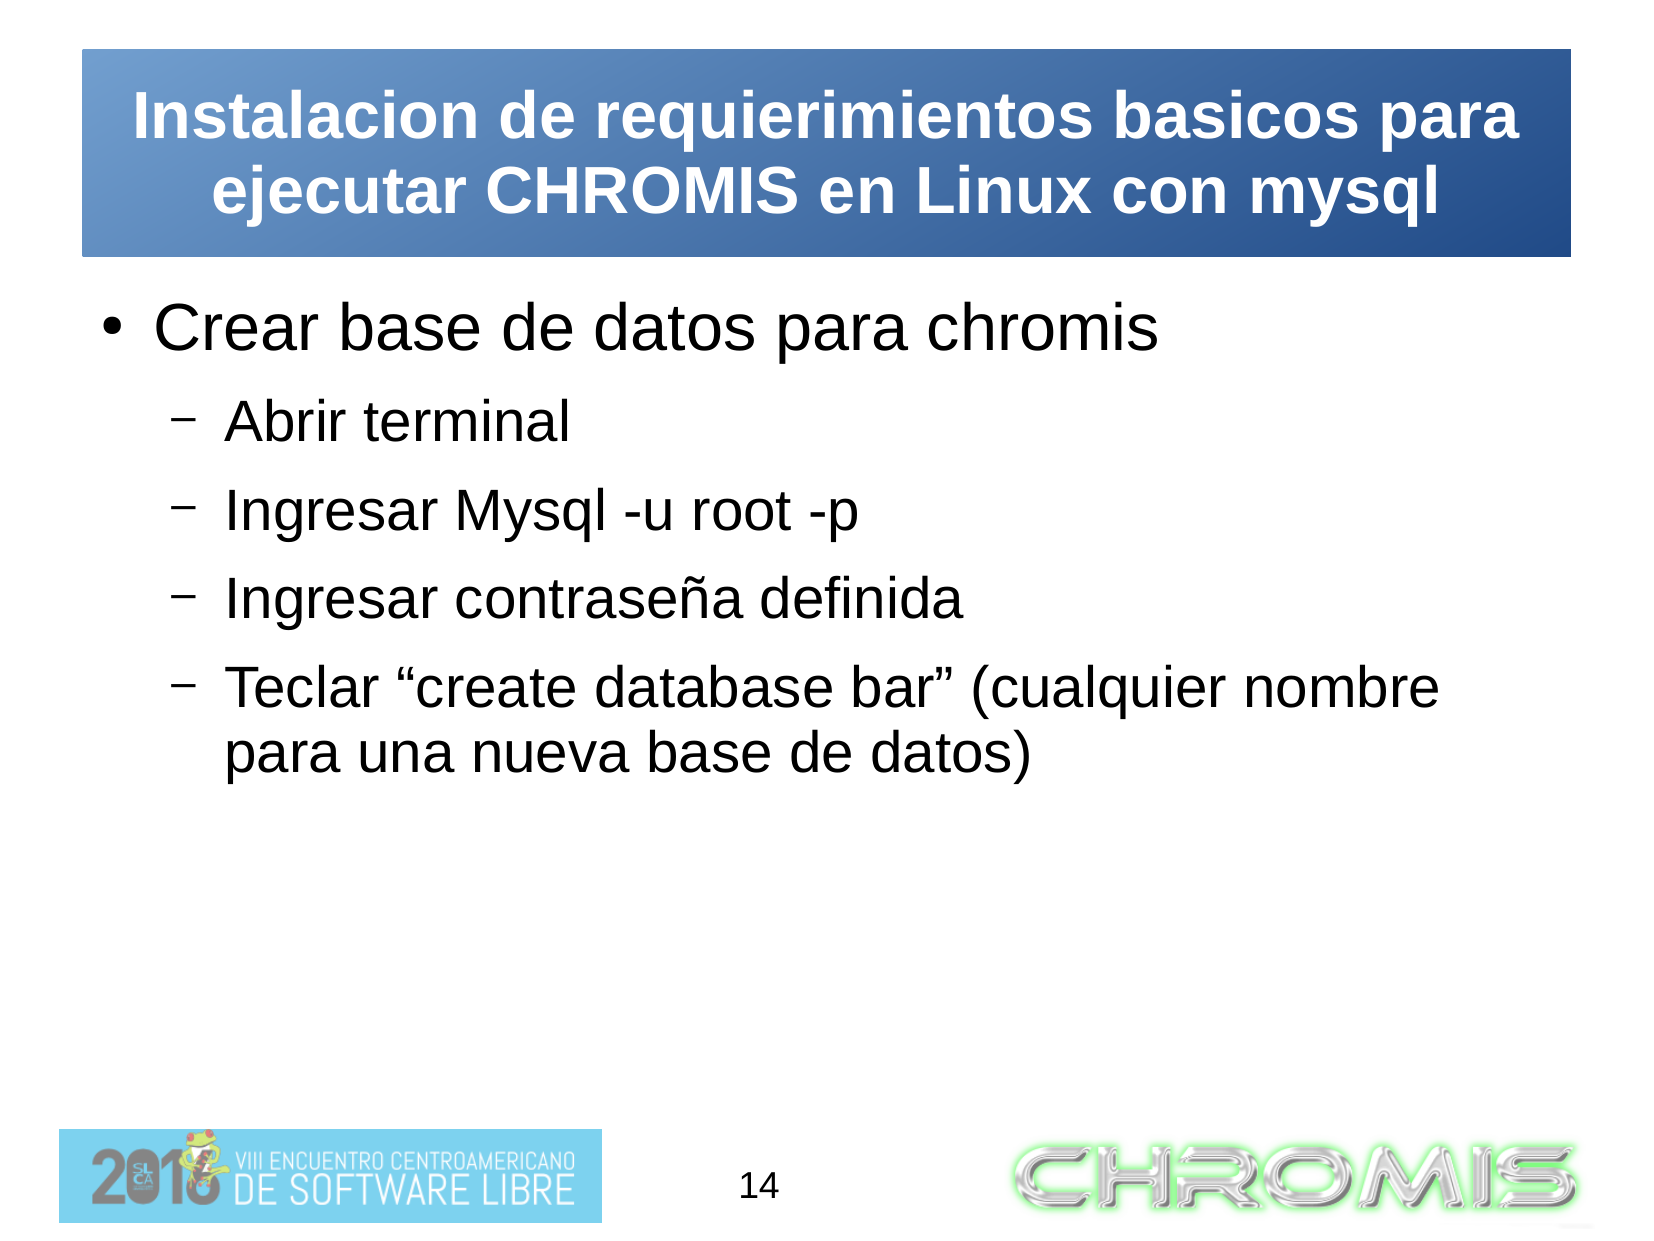

# Instalacion de requierimientos basicos para ejecutar CHROMIS en Linux con mysql
Crear base de datos para chromis
Abrir terminal
Ingresar Mysql -u root -p
Ingresar contraseña definida
Teclar “create database bar” (cualquier nombre para una nueva base de datos)